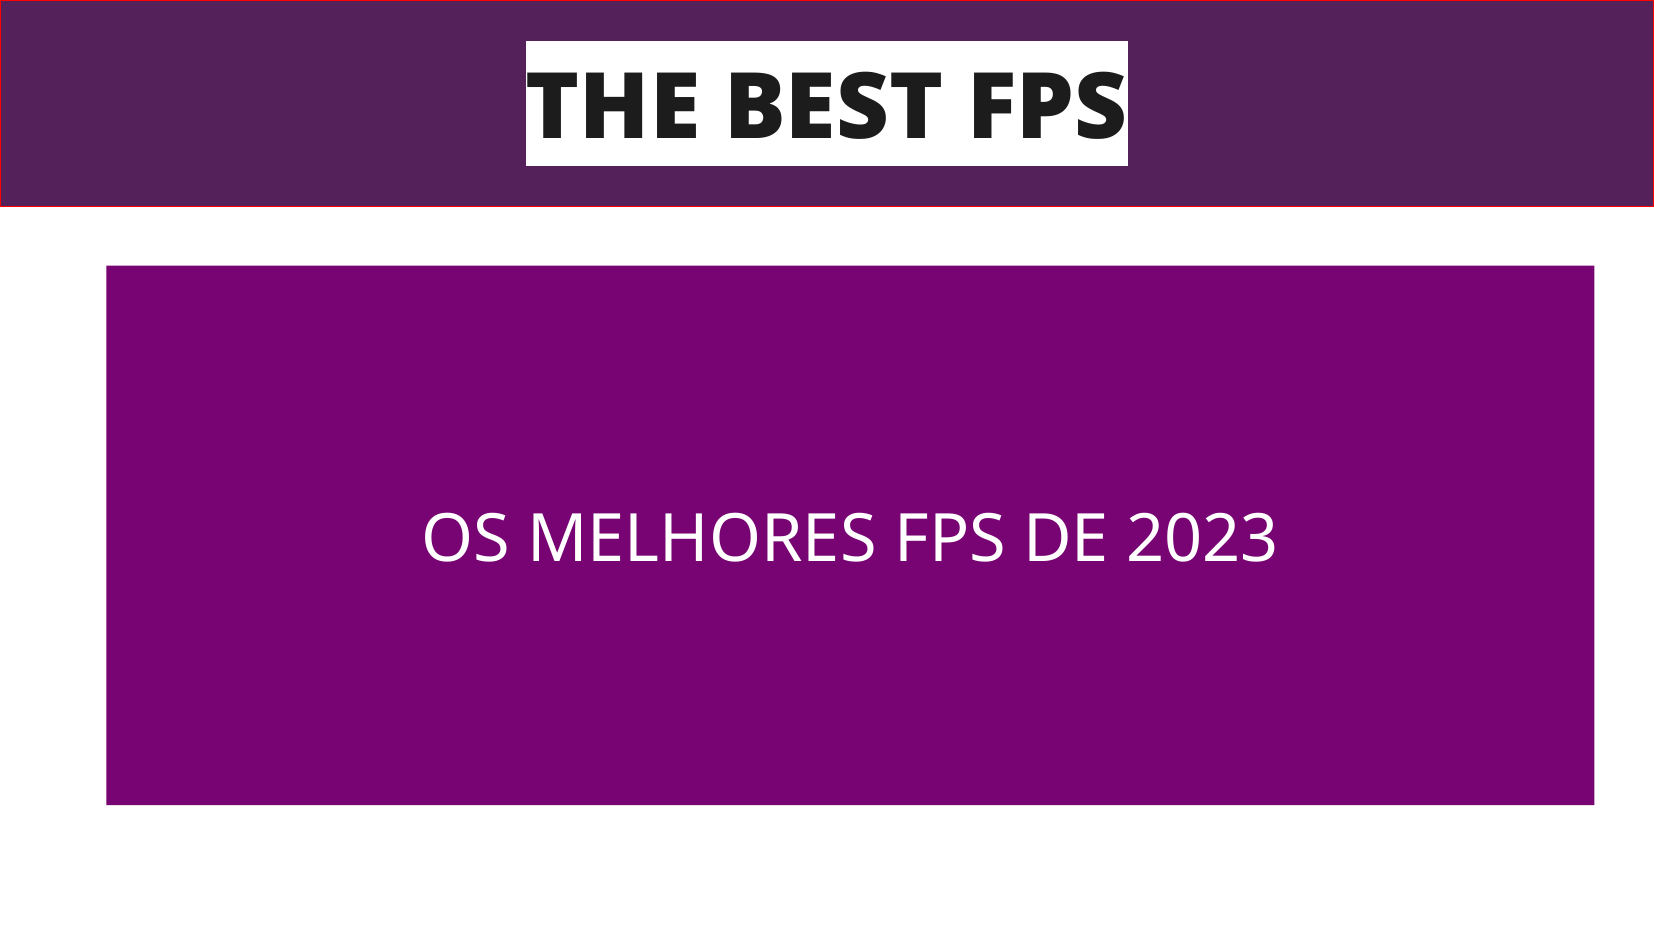

# JOGOS FPS
THE BEST FPS
OS MELHORES FPS DE 2023